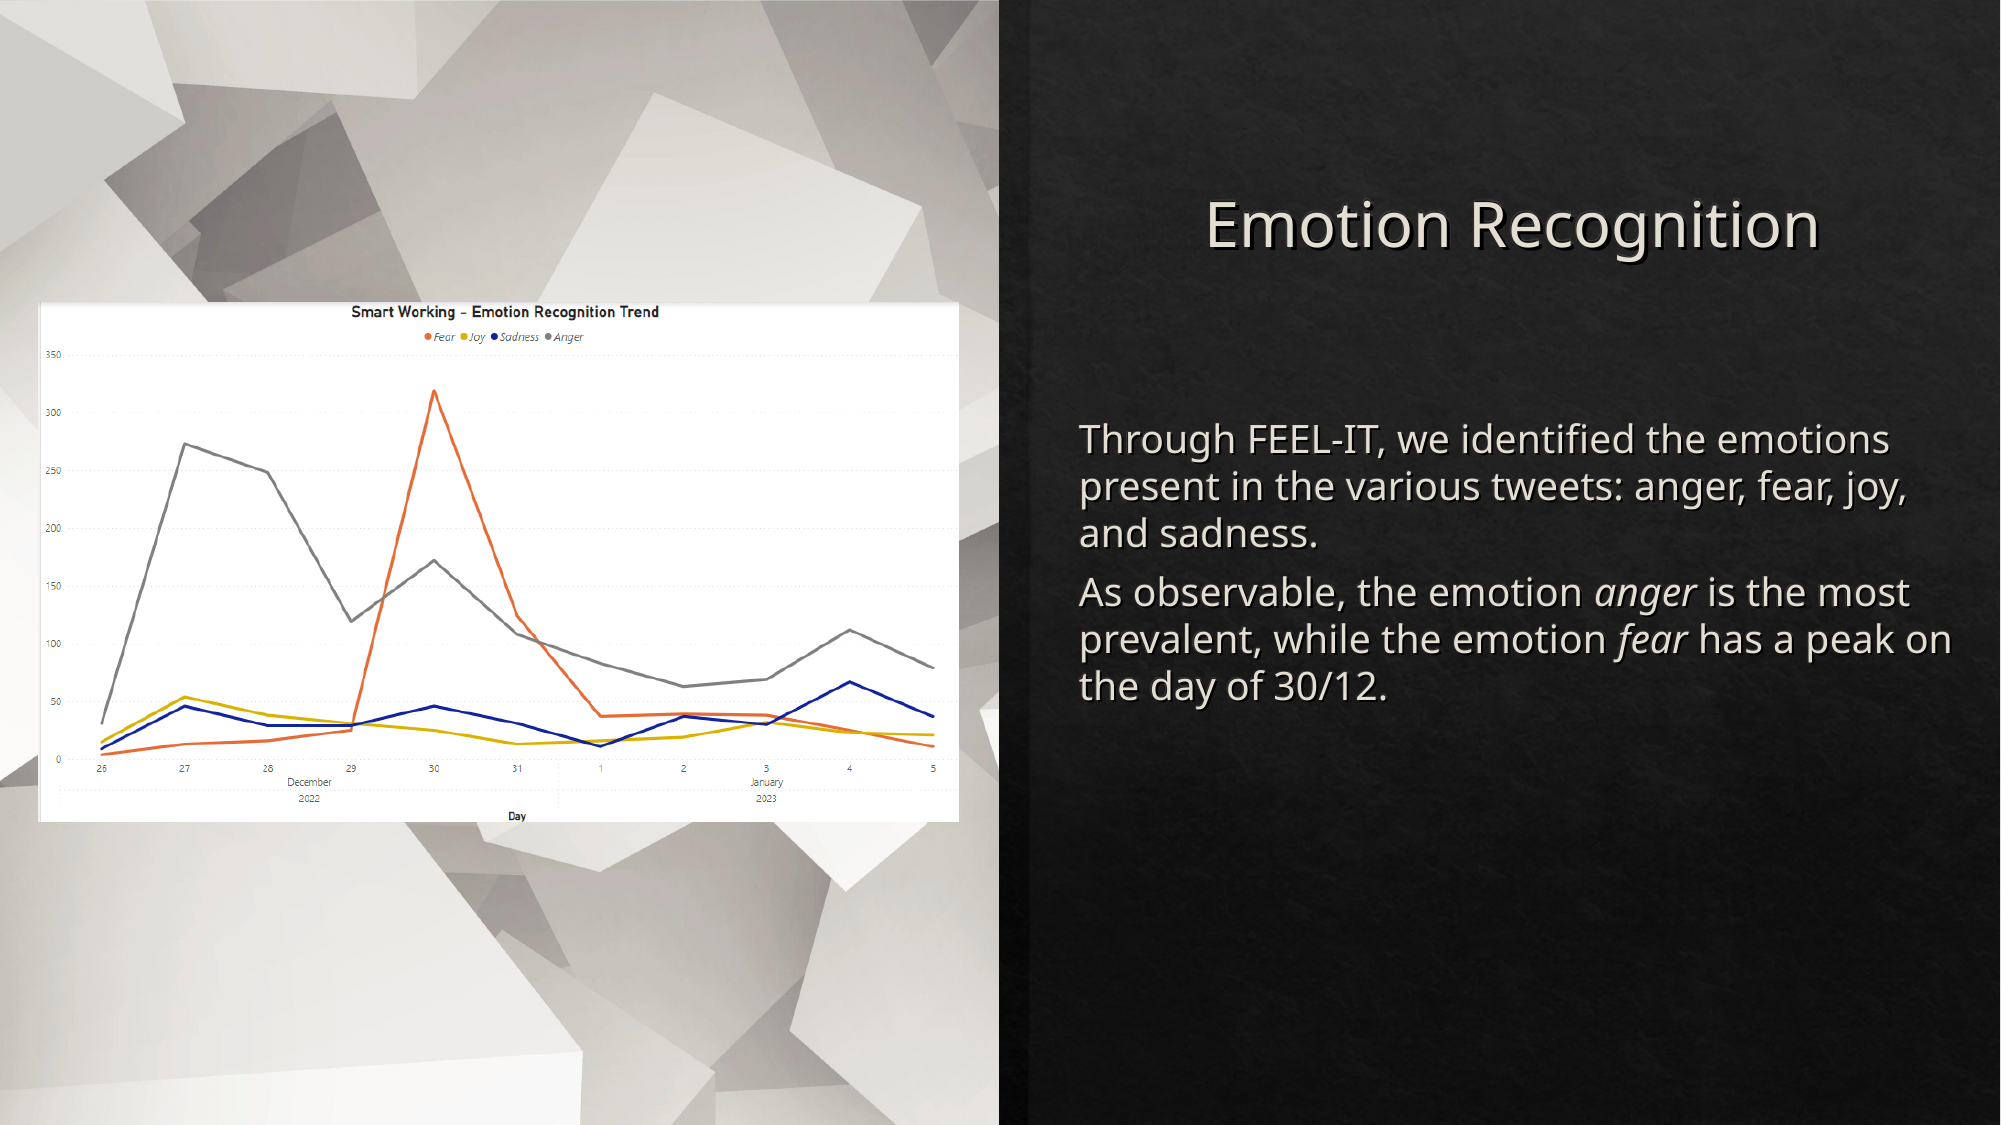

# Emotion Recognition
Through FEEL-IT, we identified the emotions present in the various tweets: anger, fear, joy, and sadness.
As observable, the emotion anger is the most prevalent, while the emotion fear has a peak on the day of 30/12.